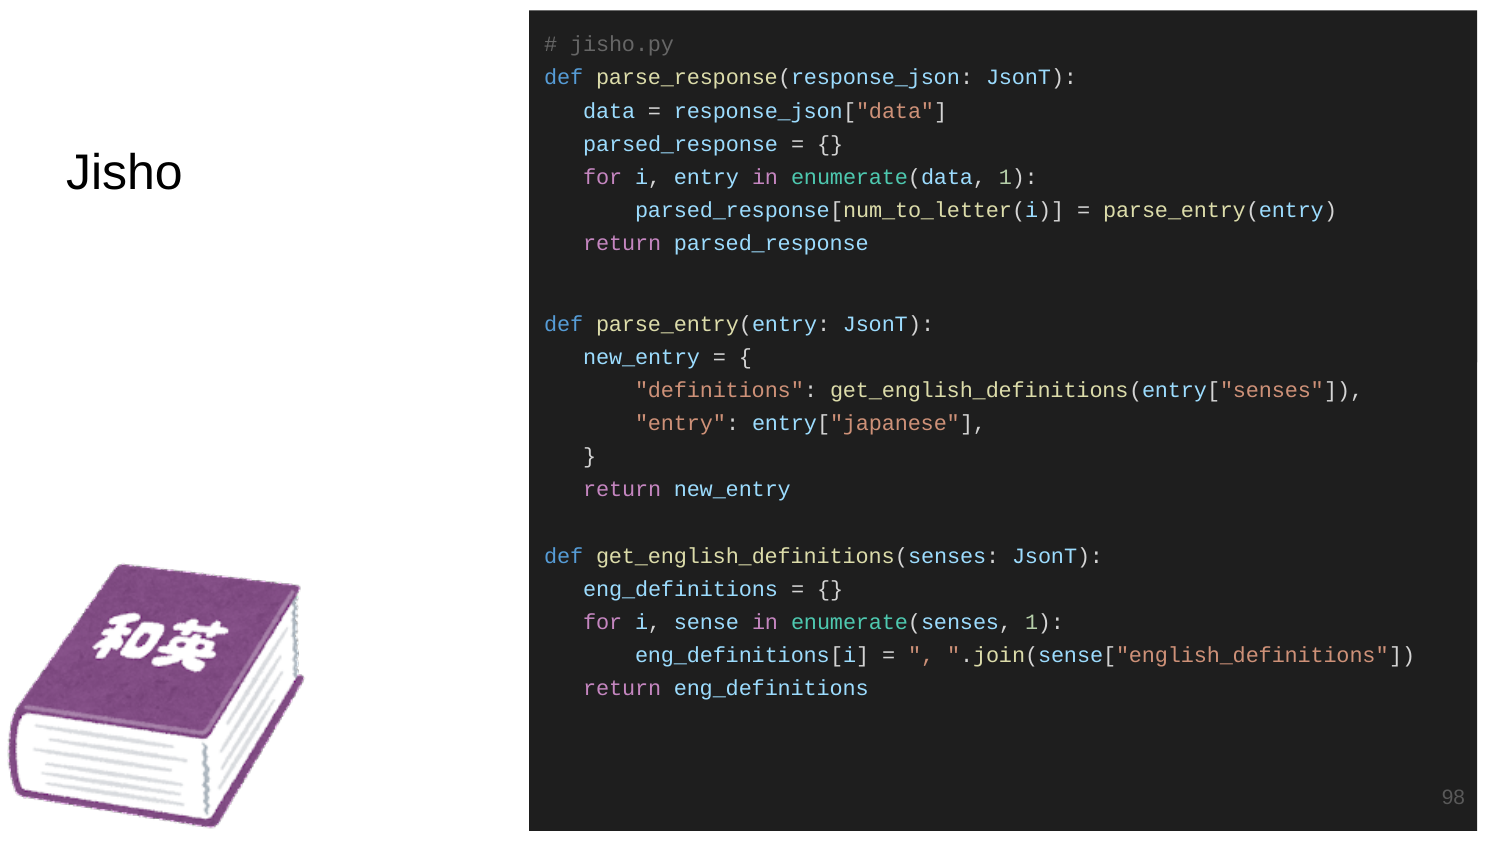

# # jisho.py
def parse_response(response_json: JsonT):
 data = response_json["data"]
 parsed_response = {}
 for i, entry in enumerate(data, 1):
 parsed_response[num_to_letter(i)] = parse_entry(entry)
 return parsed_response
Jisho
def parse_entry(entry: JsonT):
 new_entry = {
 "definitions": get_english_definitions(entry["senses"]),
 "entry": entry["japanese"],
 }
 return new_entry
def get_english_definitions(senses: JsonT):
 eng_definitions = {}
 for i, sense in enumerate(senses, 1):
 eng_definitions[i] = ", ".join(sense["english_definitions"])
 return eng_definitions